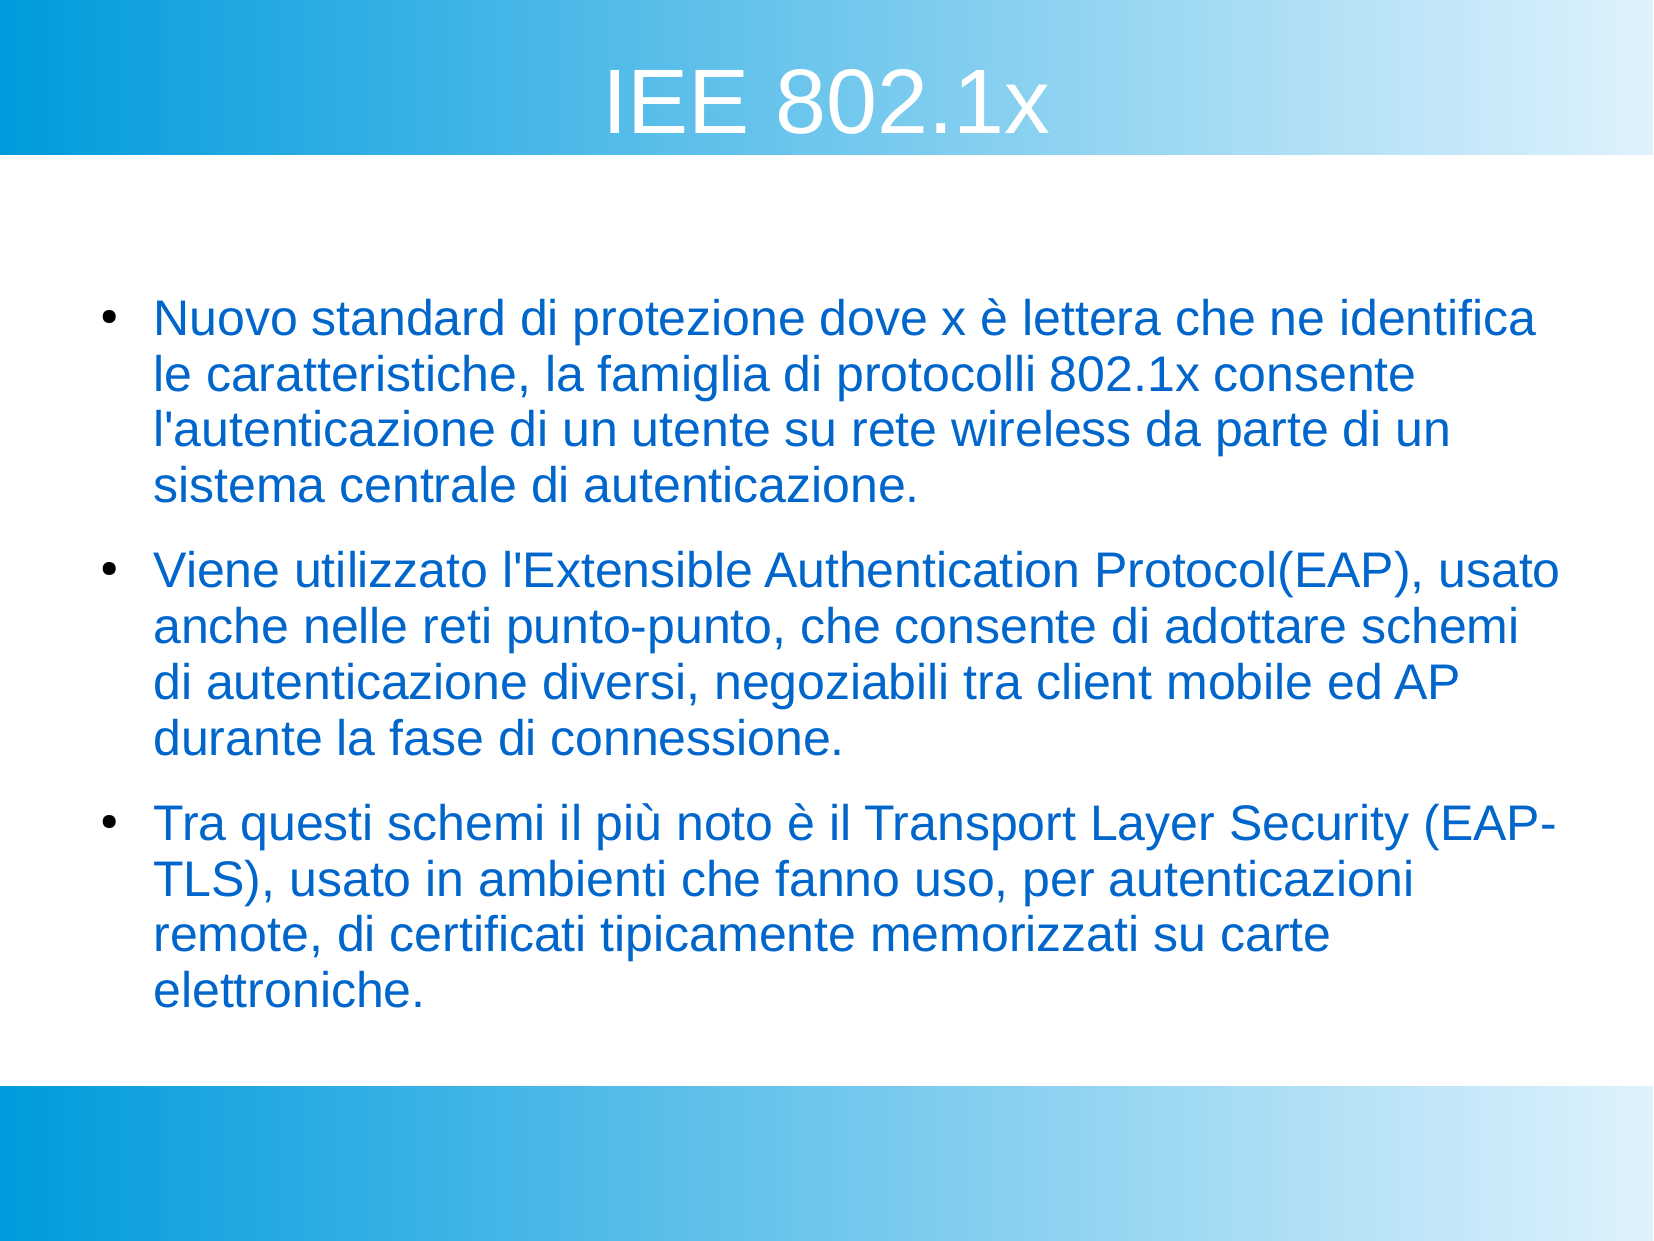

# IEE 802.1x
Nuovo standard di protezione dove x è lettera che ne identifica le caratteristiche, la famiglia di protocolli 802.1x consente l'autenticazione di un utente su rete wireless da parte di un sistema centrale di autenticazione.
Viene utilizzato l'Extensible Authentication Protocol(EAP), usato anche nelle reti punto-punto, che consente di adottare schemi di autenticazione diversi, negoziabili tra client mobile ed AP durante la fase di connessione.
Tra questi schemi il più noto è il Transport Layer Security (EAP-TLS), usato in ambienti che fanno uso, per autenticazioni remote, di certificati tipicamente memorizzati su carte elettroniche.